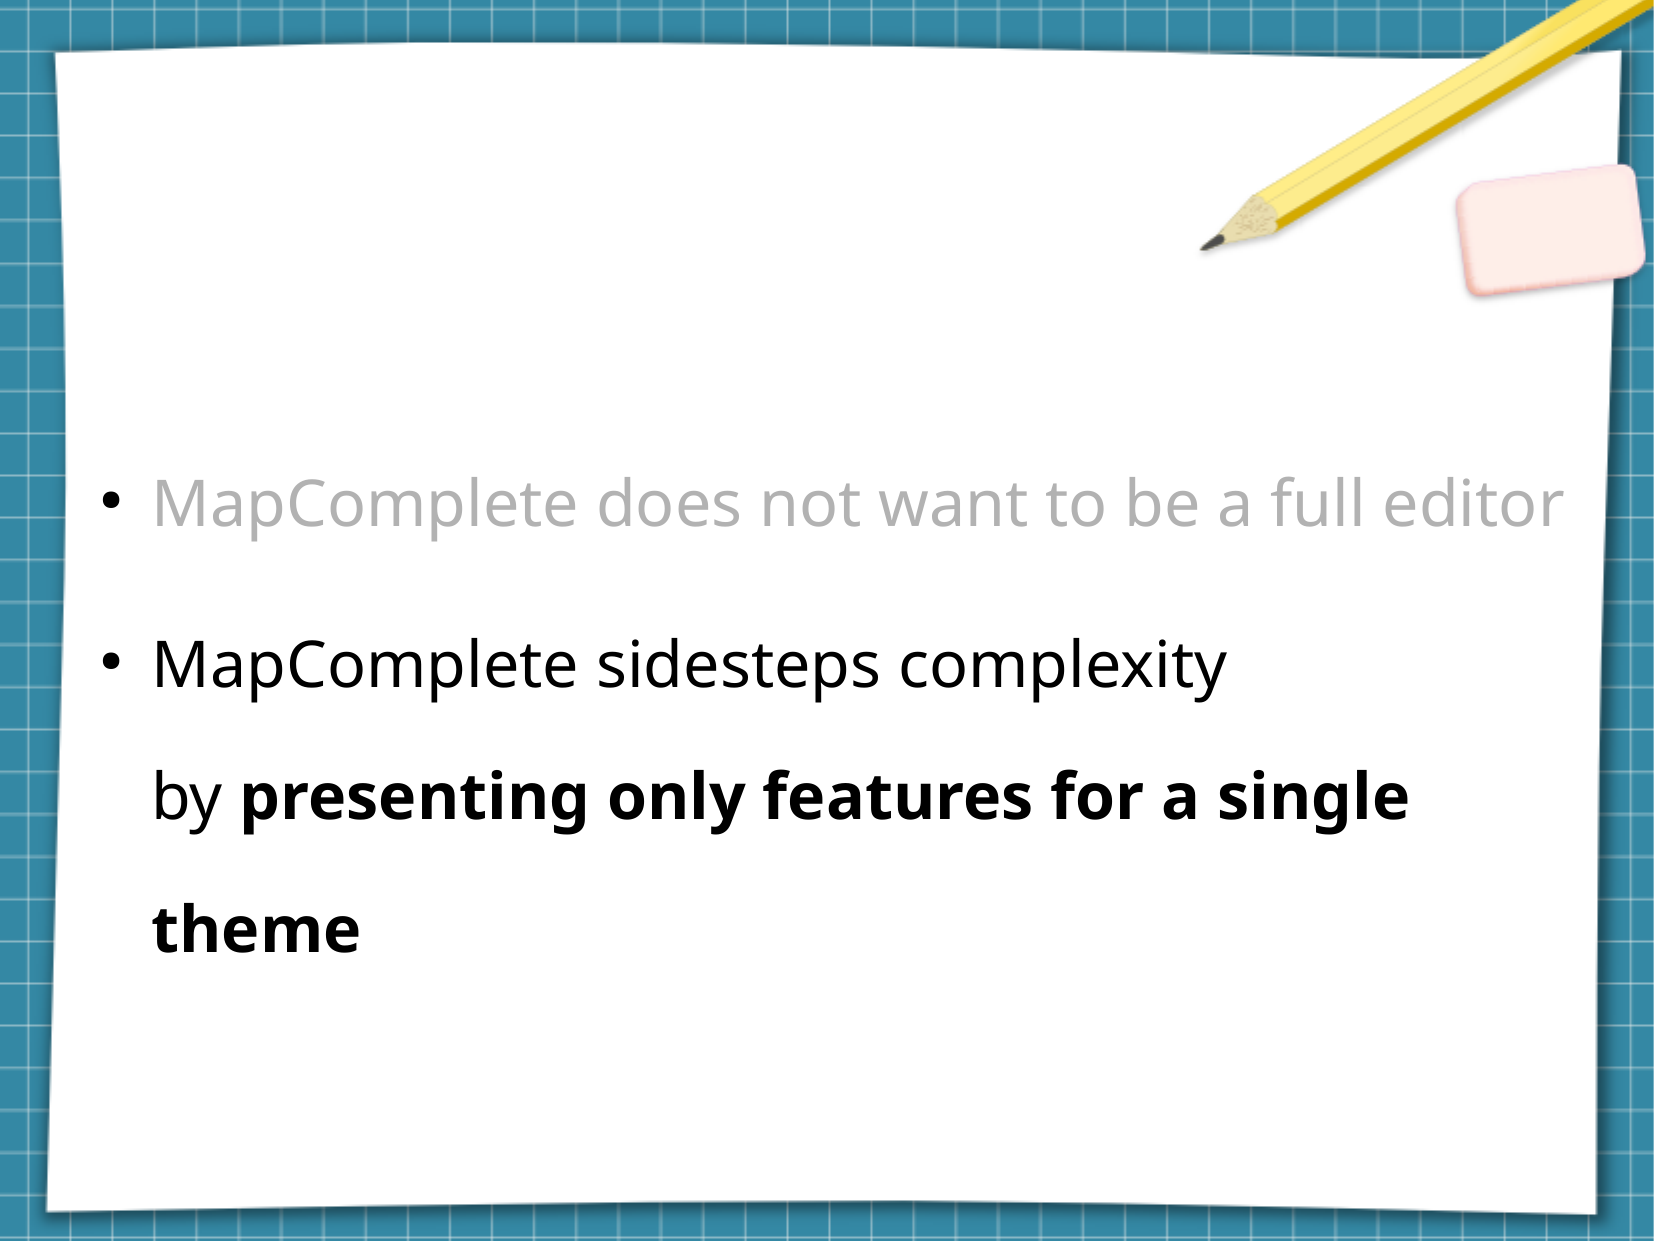

# MapComplete does not want to be a full editor
MapComplete sidesteps complexity
by presenting only features for a single theme